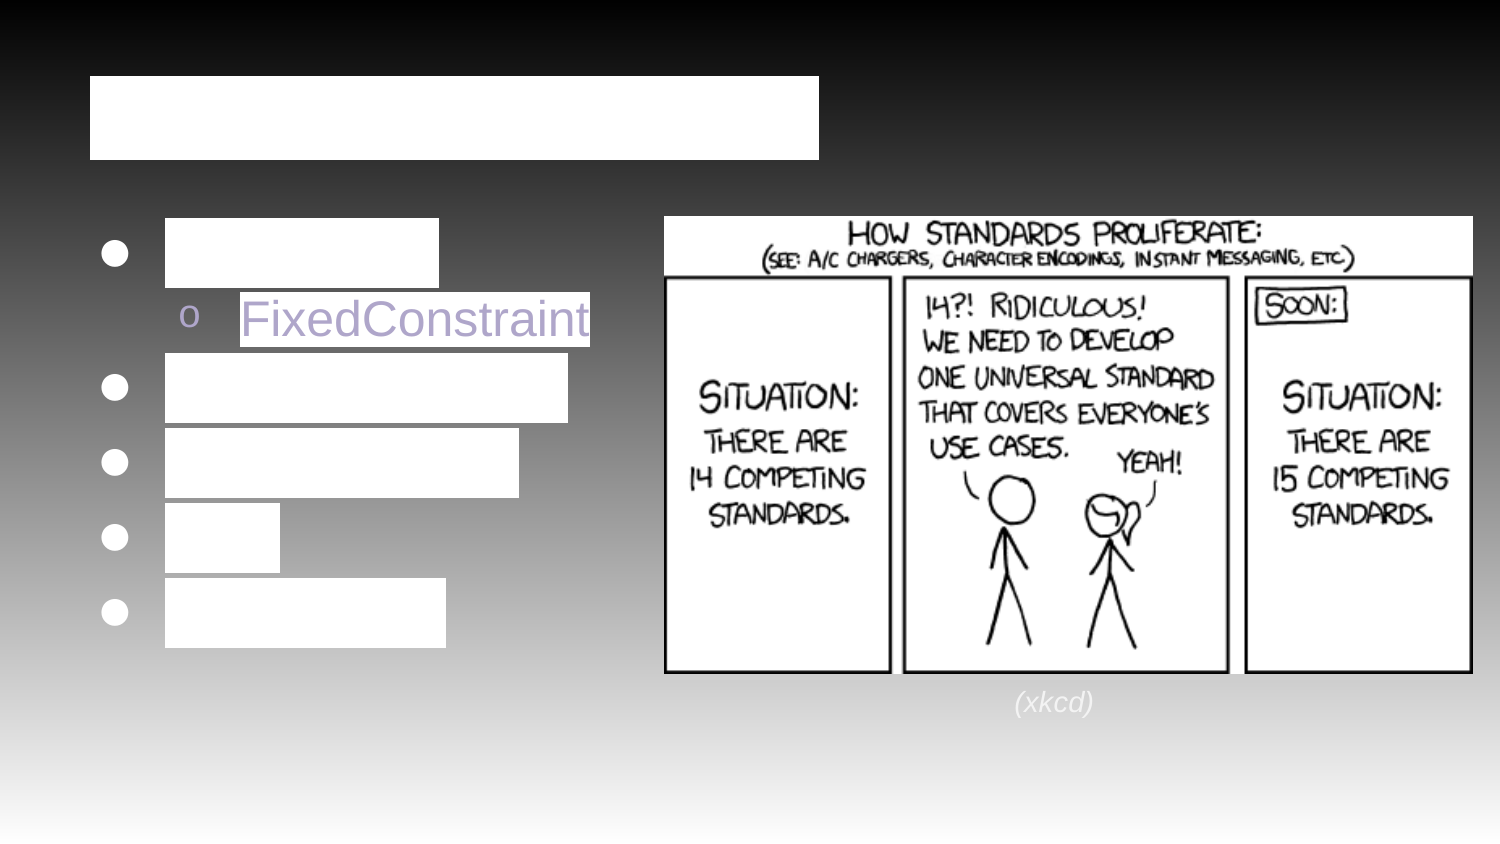

# Constraints in SOFA
Projective
FixedConstraint
LMConstraints
constraintset
… ?
Compliant
(xkcd)